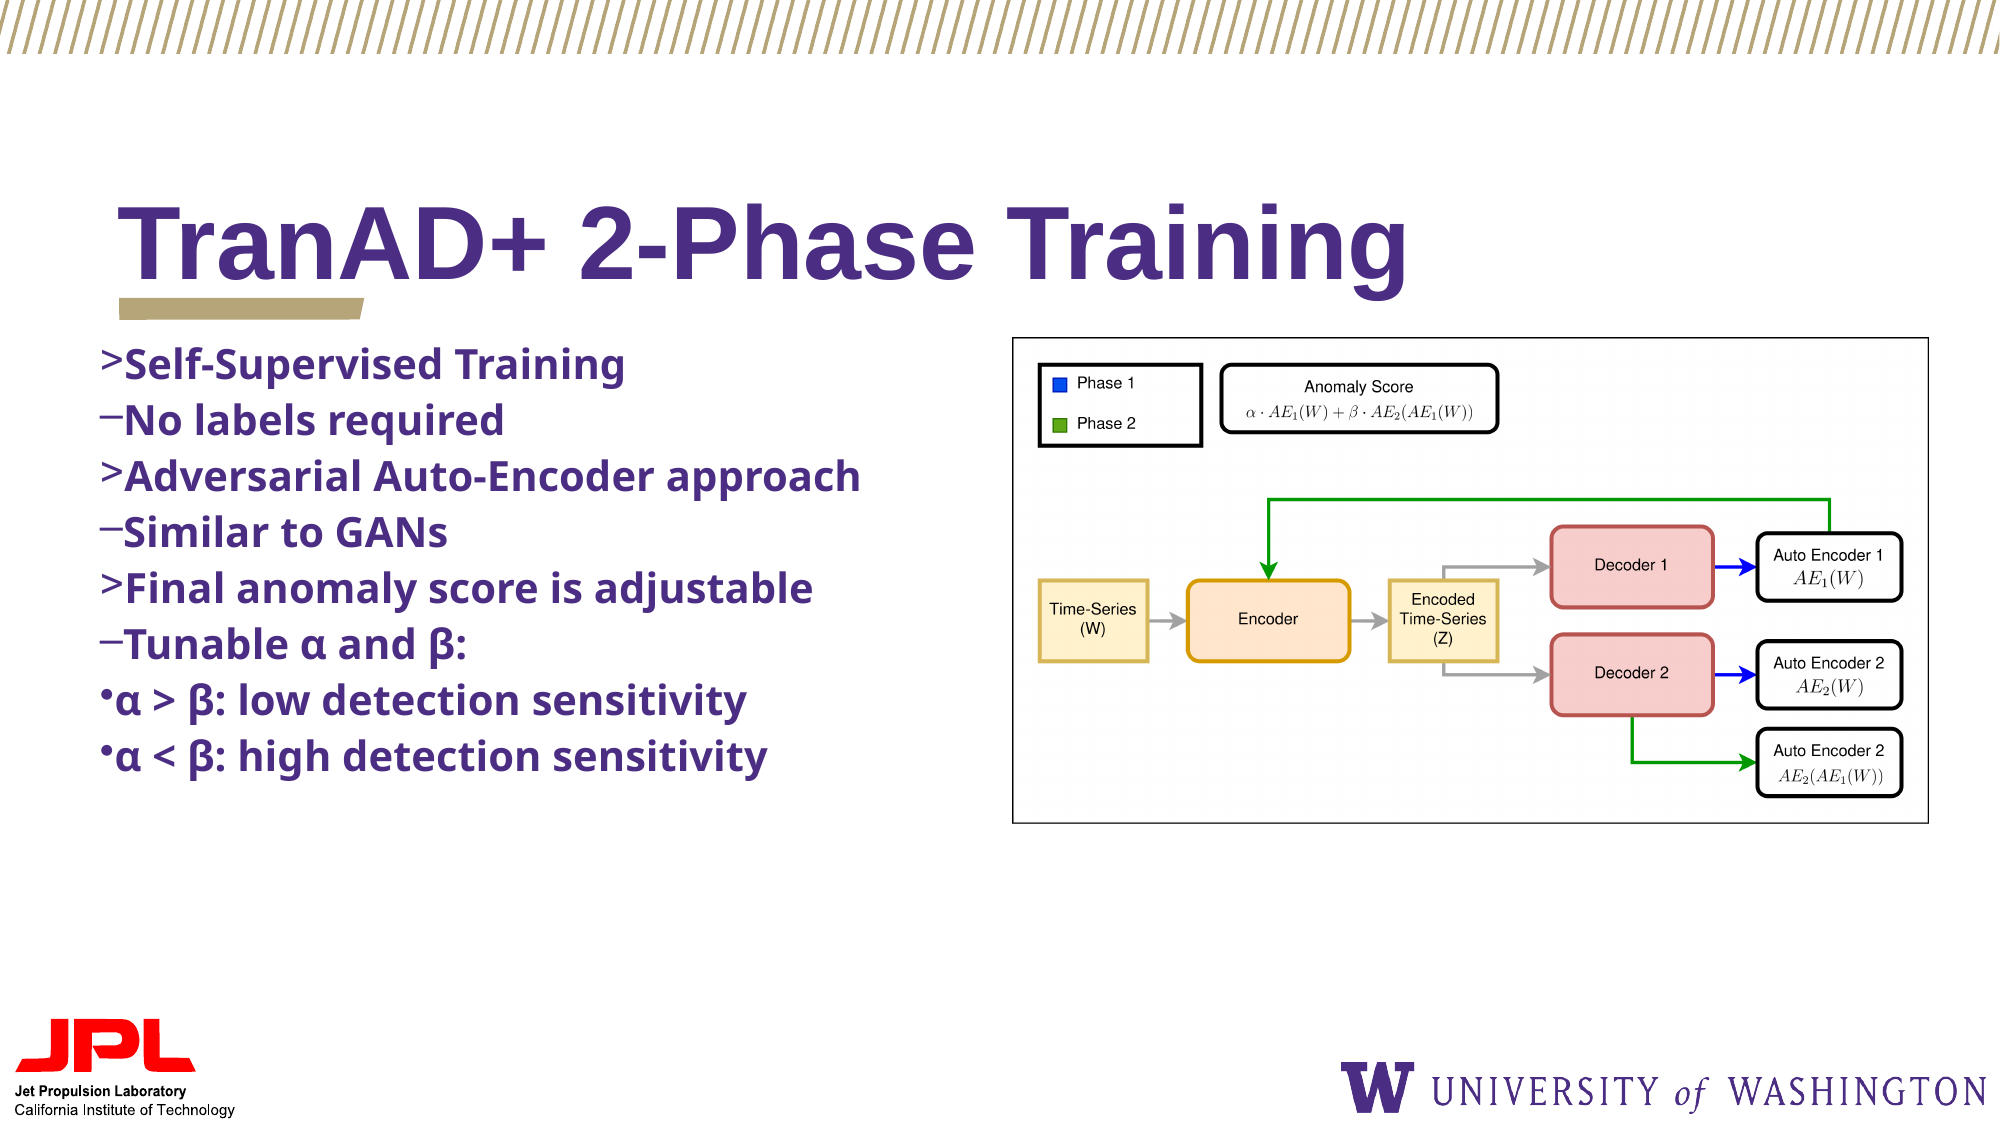

# TranAD+ 2-Phase Training
Self-Supervised Training
No labels required
Adversarial Auto-Encoder approach
Similar to GANs
Final anomaly score is adjustable
Tunable α and β:
α > β: low detection sensitivity
α < β: high detection sensitivity